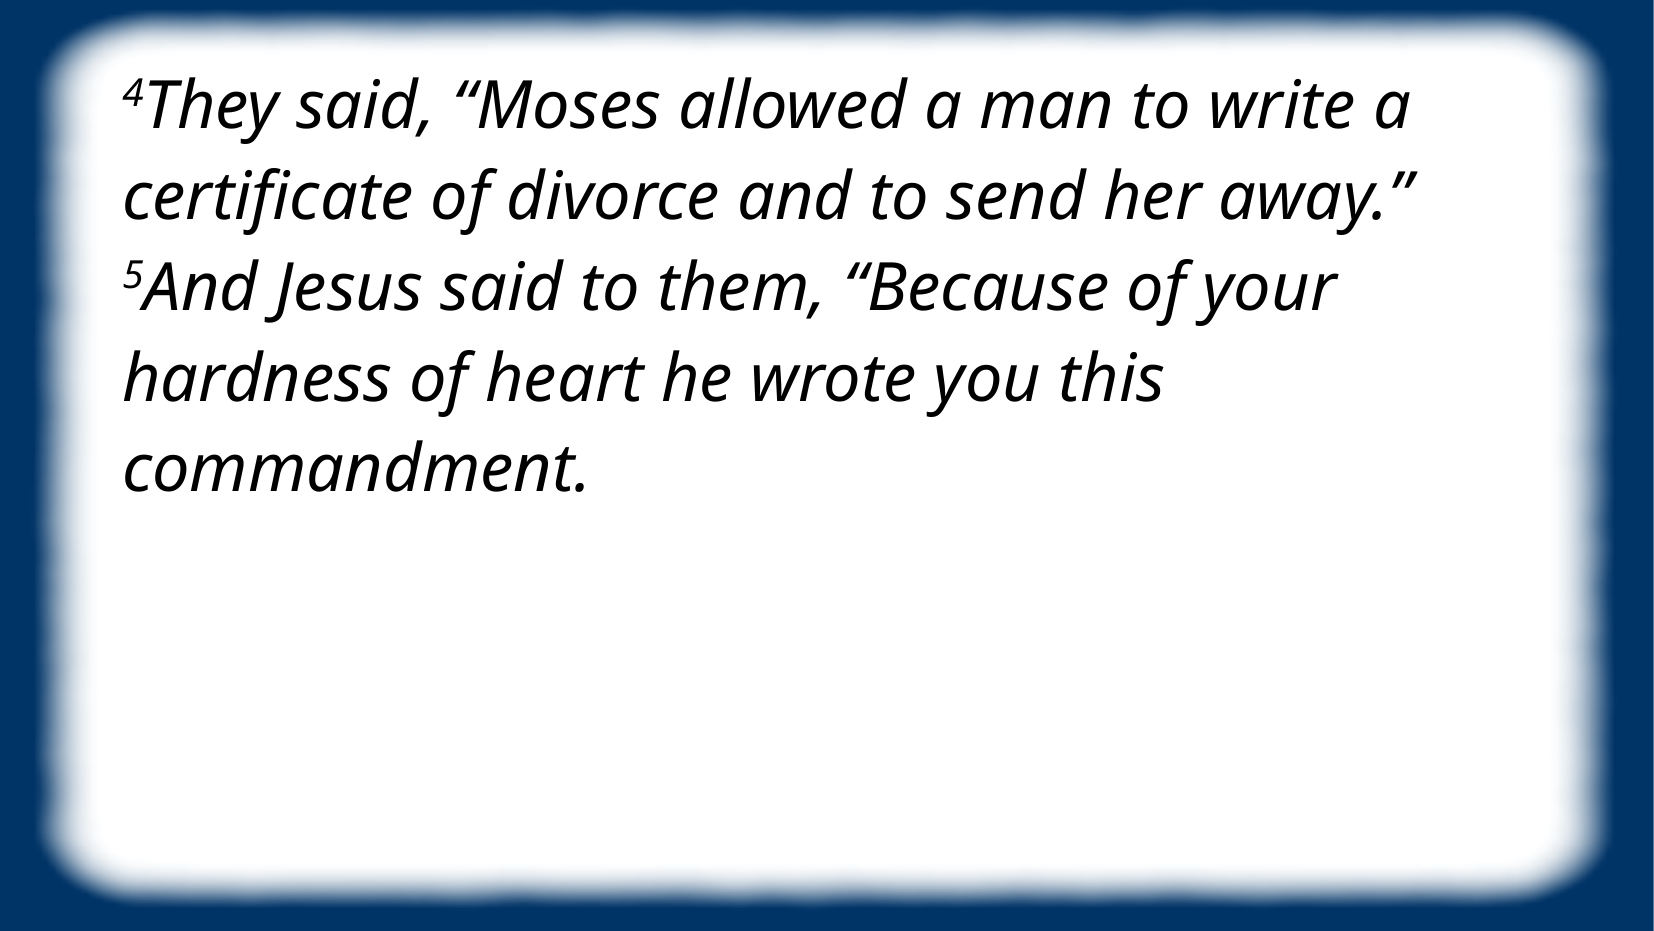

4They said, “Moses allowed a man to write a certificate of divorce and to send her away.” 5And Jesus said to them, “Because of your hardness of heart he wrote you this commandment.